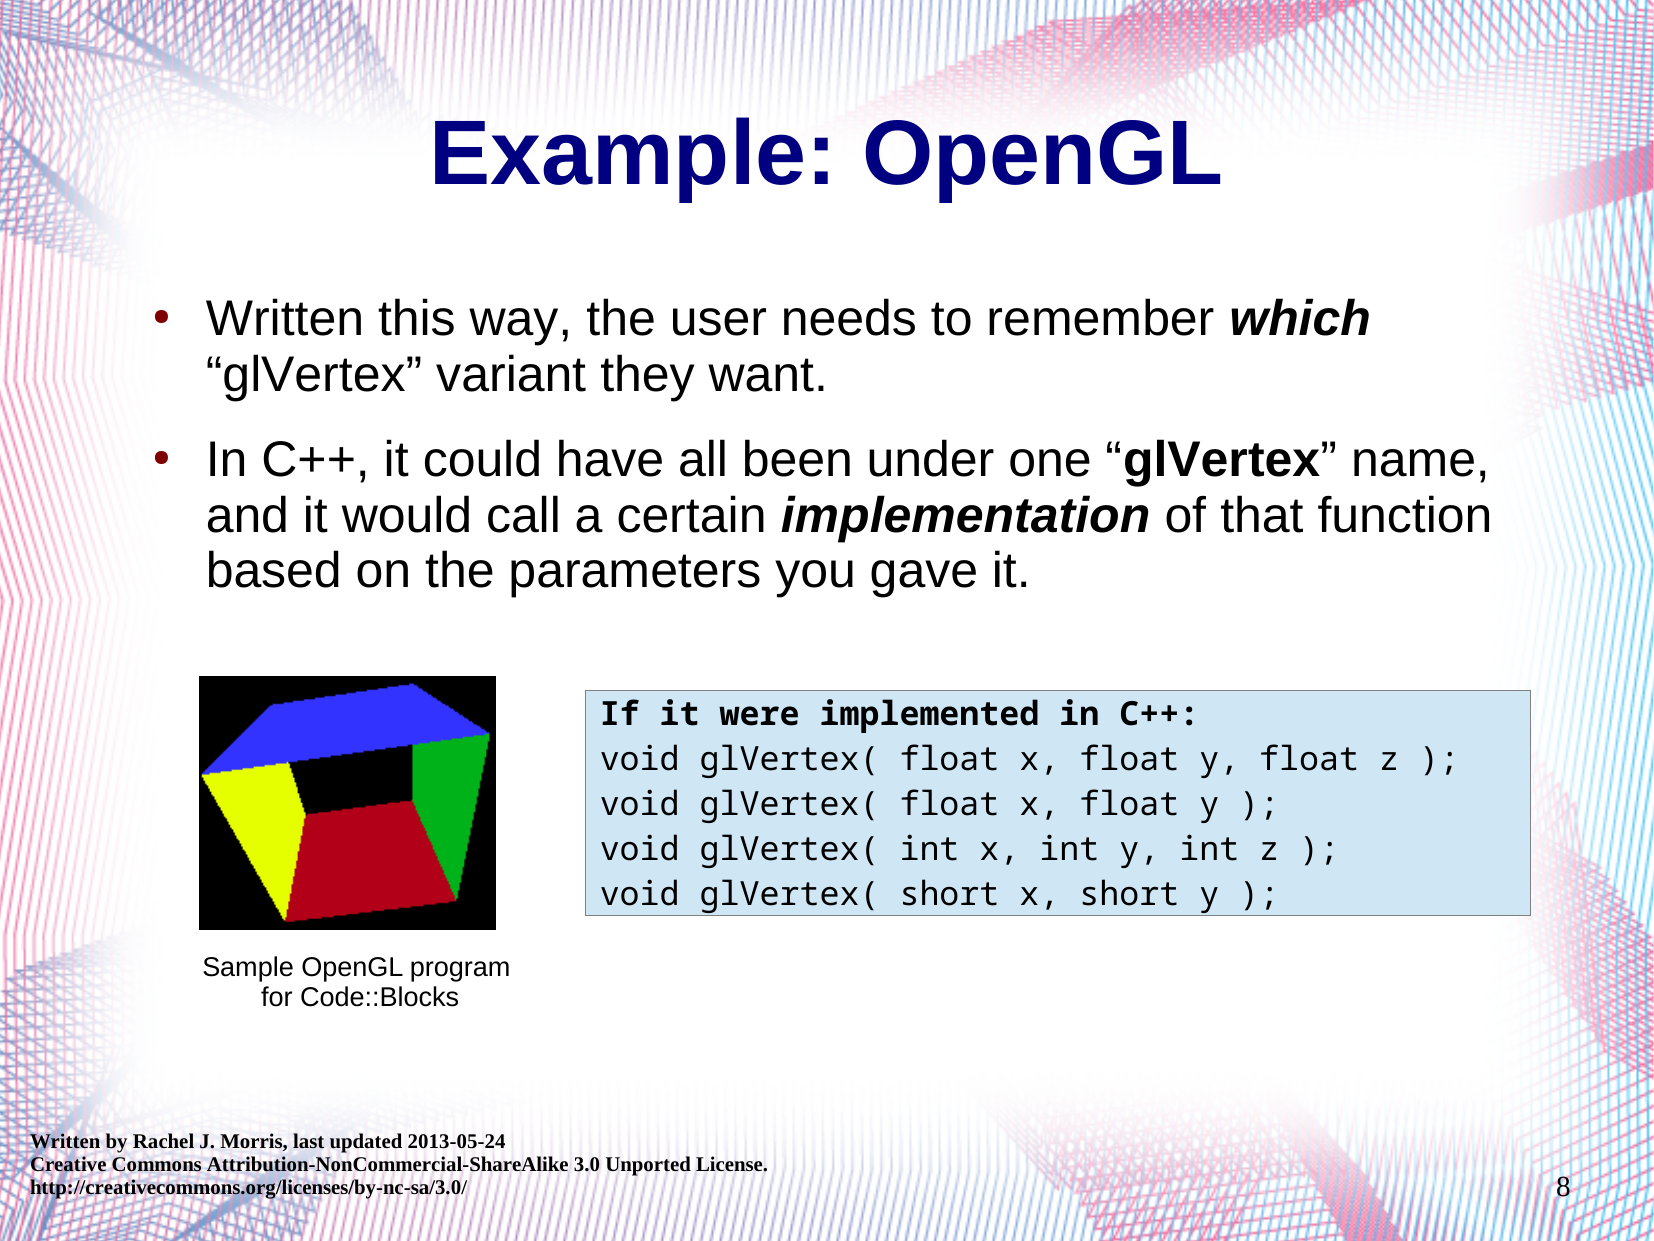

# Example: OpenGL
Written this way, the user needs to remember which “glVertex” variant they want.
In C++, it could have all been under one “glVertex” name, and it would call a certain implementation of that function based on the parameters you gave it.
If it were implemented in C++:
void glVertex( float x, float y, float z );
void glVertex( float x, float y );
void glVertex( int x, int y, int z );
void glVertex( short x, short y );
Sample OpenGL program
for Code::Blocks
8